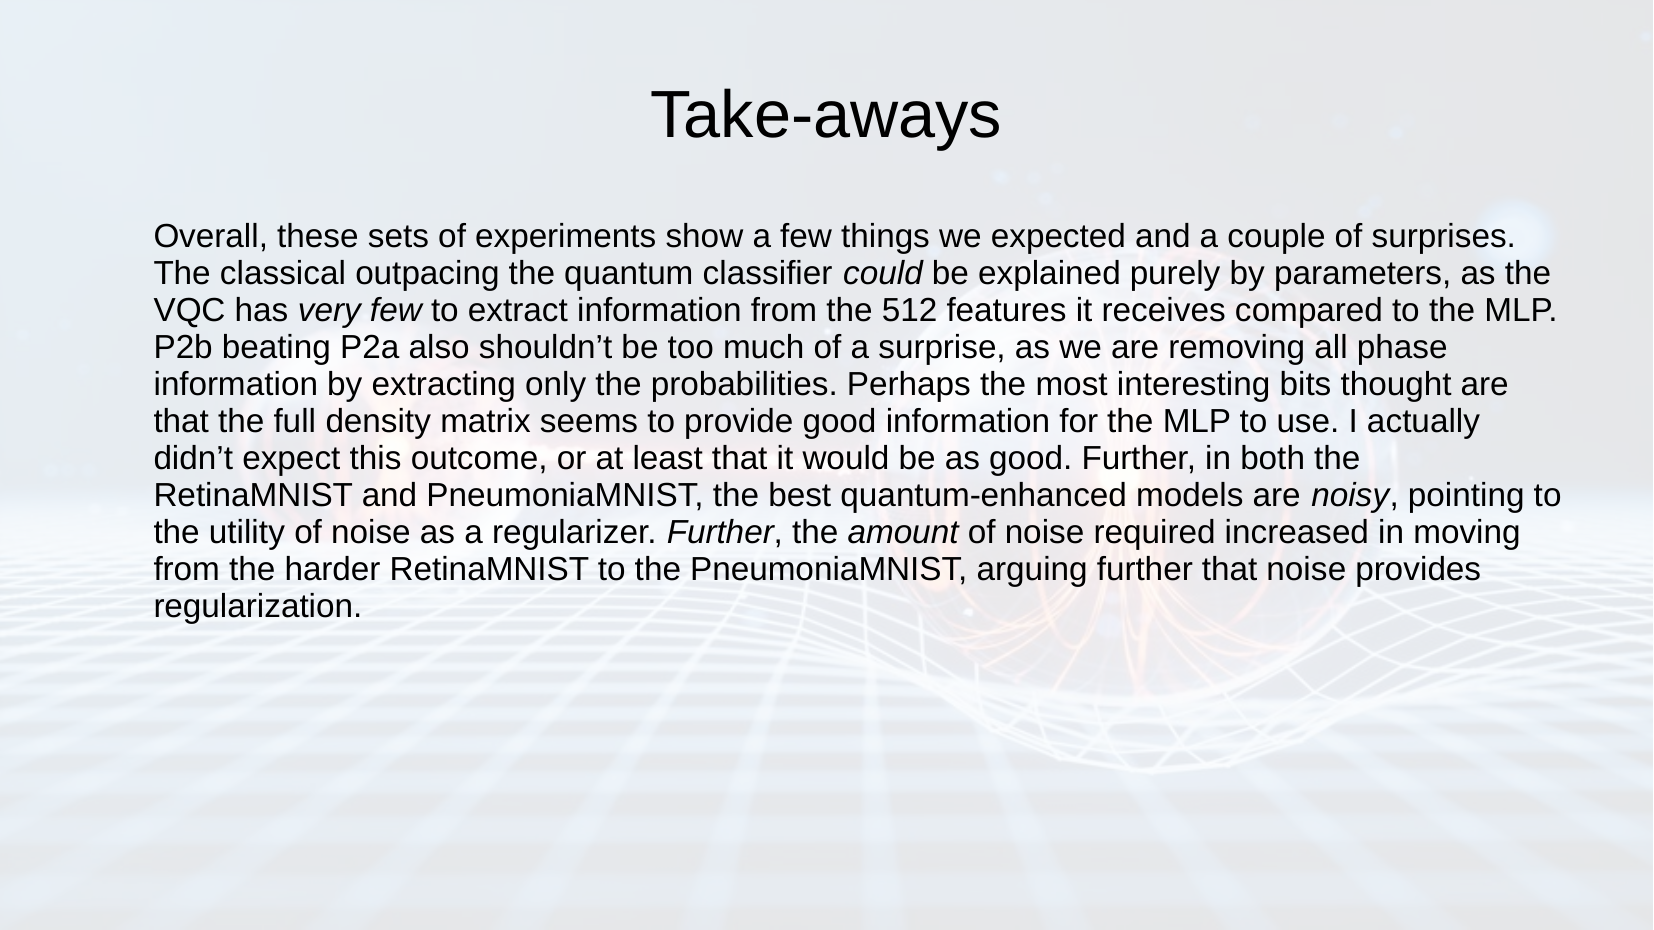

# Take-aways
Overall, these sets of experiments show a few things we expected and a couple of surprises. The classical outpacing the quantum classifier could be explained purely by parameters, as the VQC has very few to extract information from the 512 features it receives compared to the MLP. P2b beating P2a also shouldn’t be too much of a surprise, as we are removing all phase information by extracting only the probabilities. Perhaps the most interesting bits thought are that the full density matrix seems to provide good information for the MLP to use. I actually didn’t expect this outcome, or at least that it would be as good. Further, in both the RetinaMNIST and PneumoniaMNIST, the best quantum-enhanced models are noisy, pointing to the utility of noise as a regularizer. Further, the amount of noise required increased in moving from the harder RetinaMNIST to the PneumoniaMNIST, arguing further that noise provides regularization.